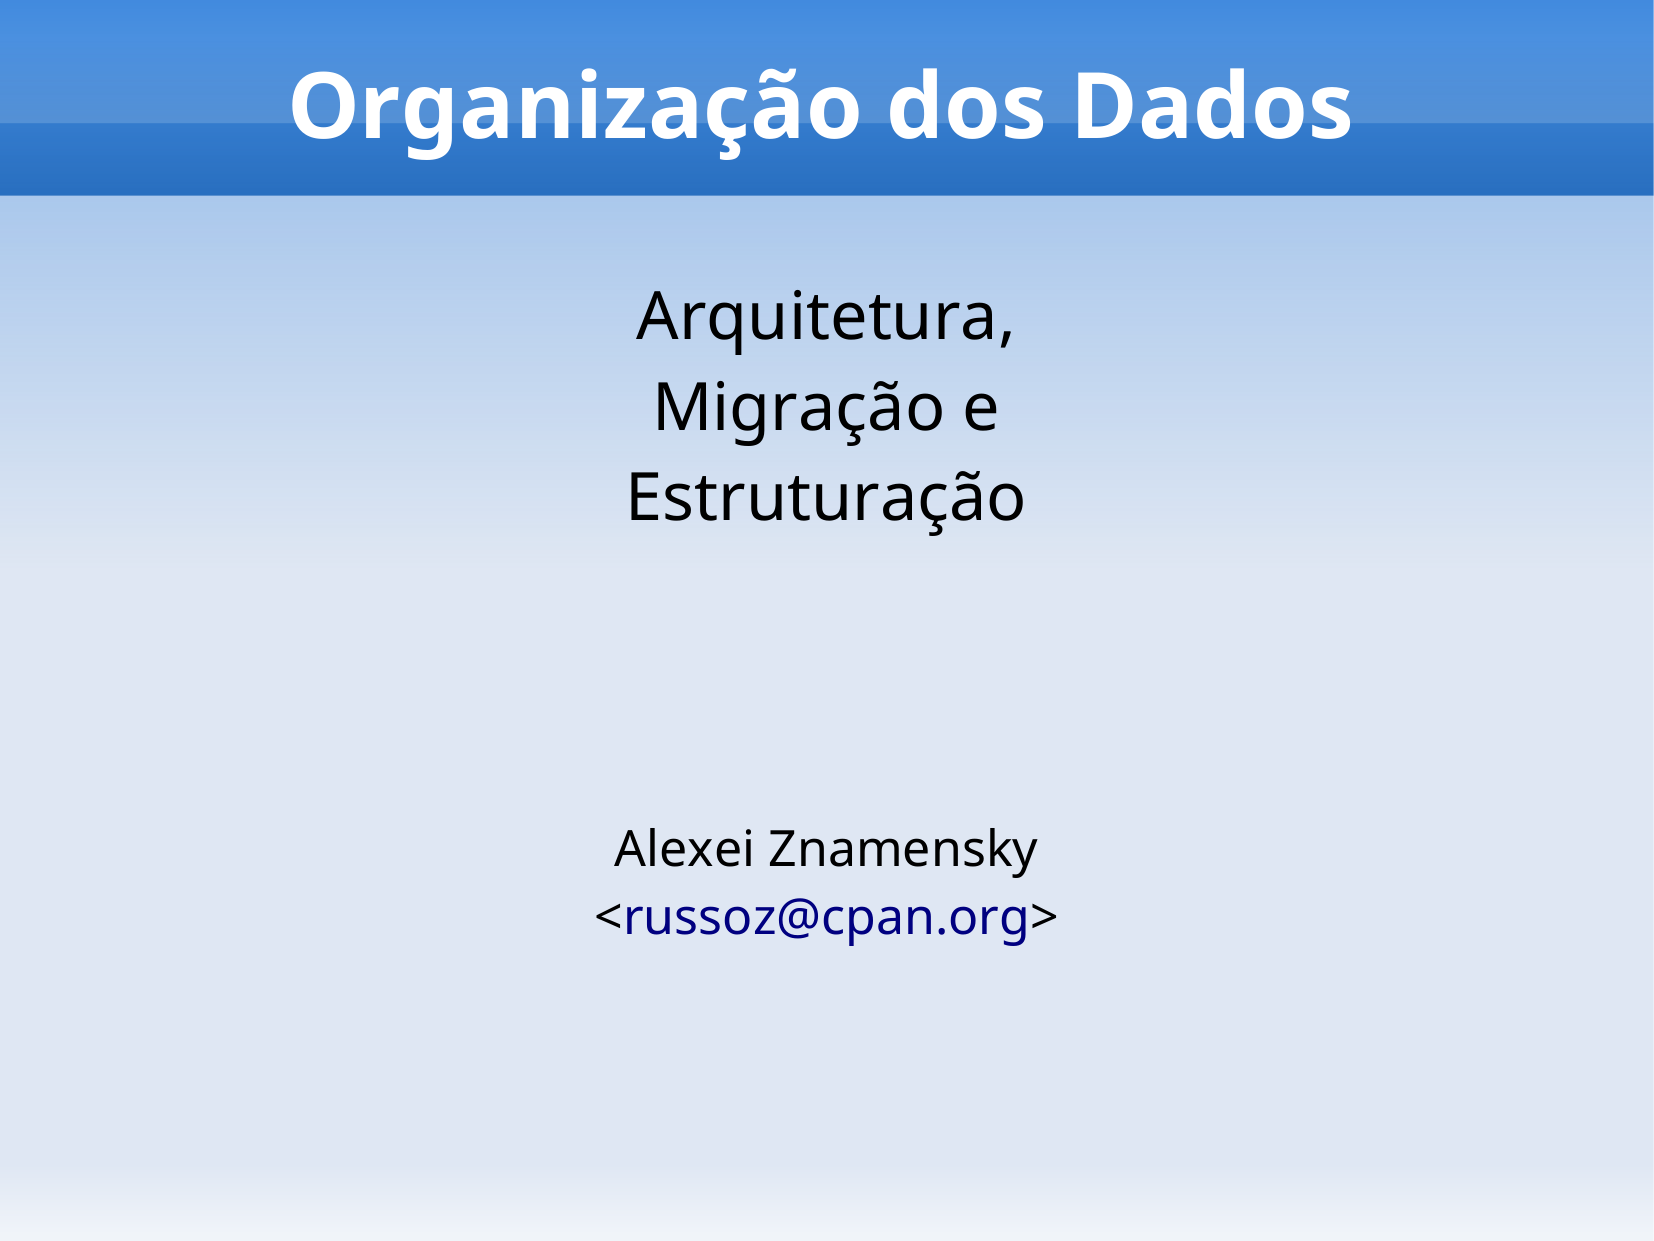

# Organização dos Dados
Arquitetura,
Migração e
Estruturação
Alexei Znamensky
<russoz@cpan.org>